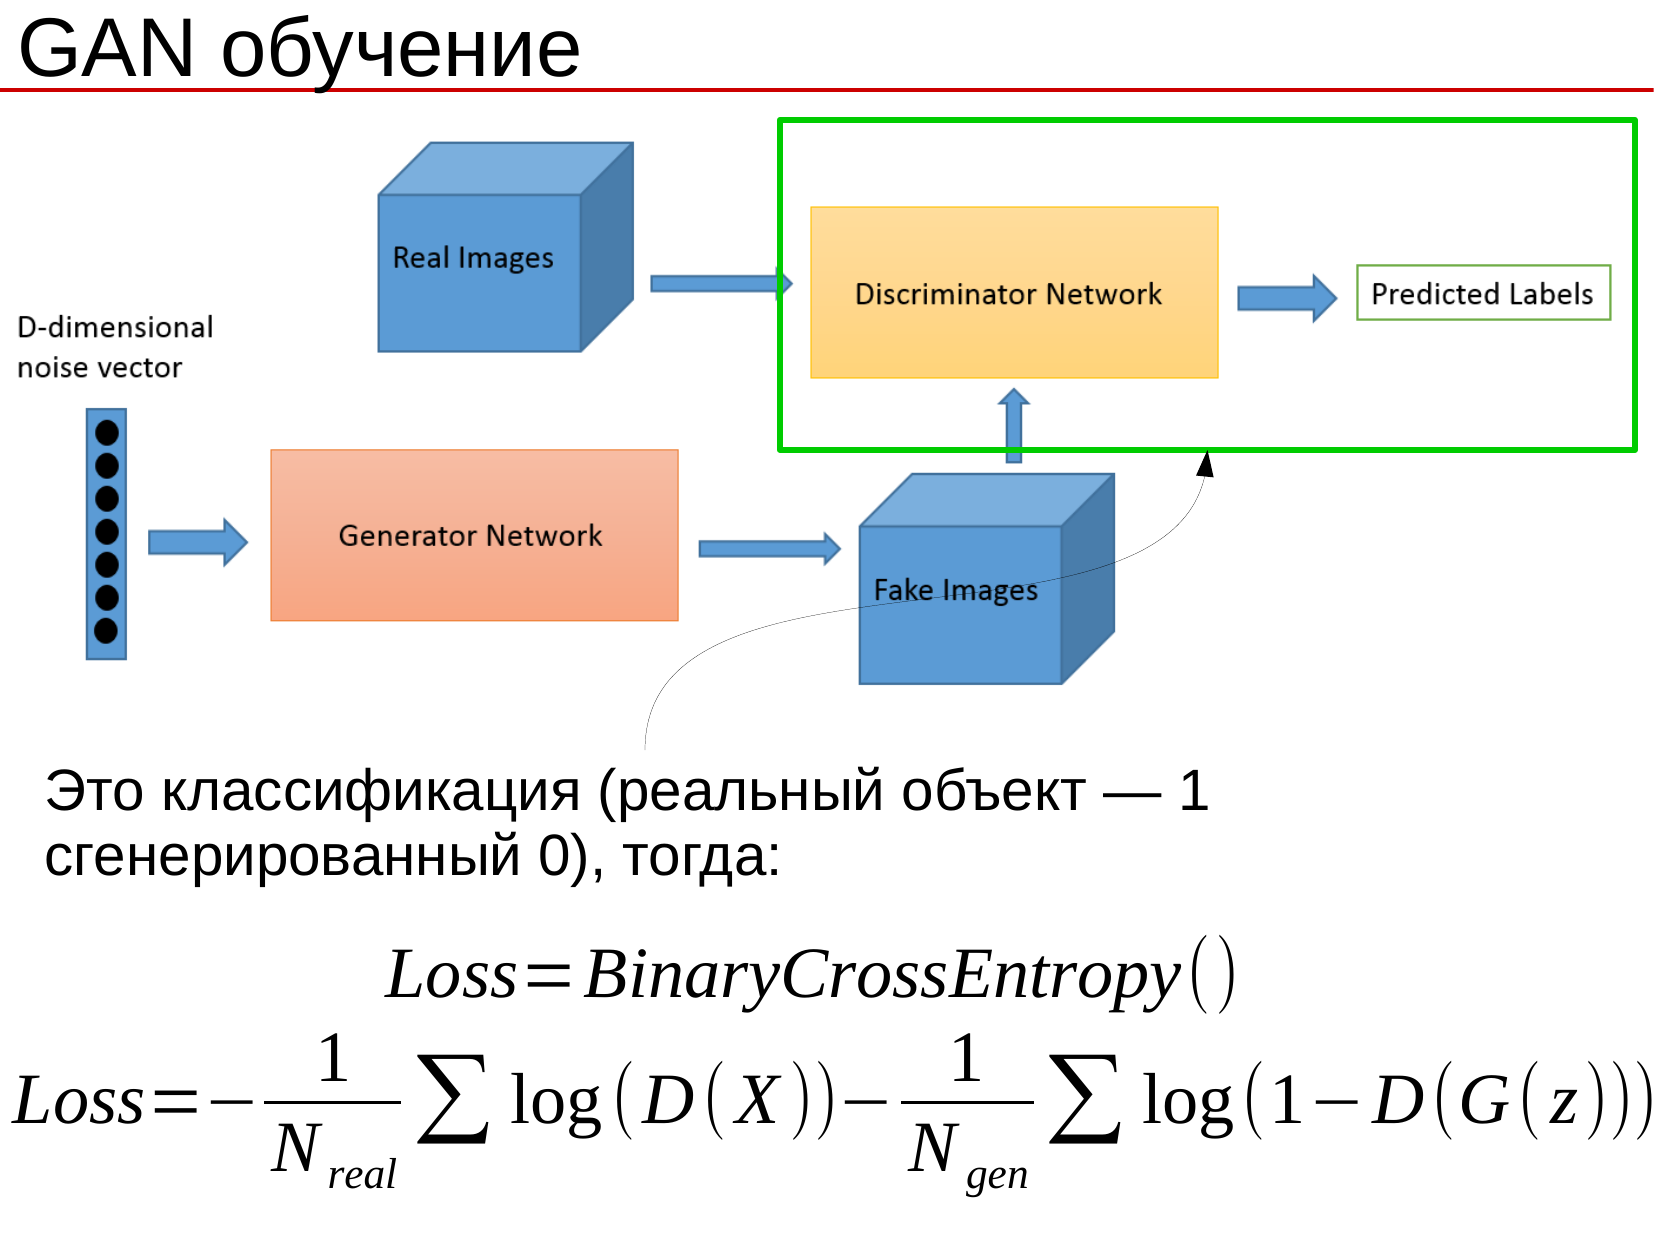

# GAN обучение
Это классификация (реальный объект — 1 сгенерированный 0), тогда: